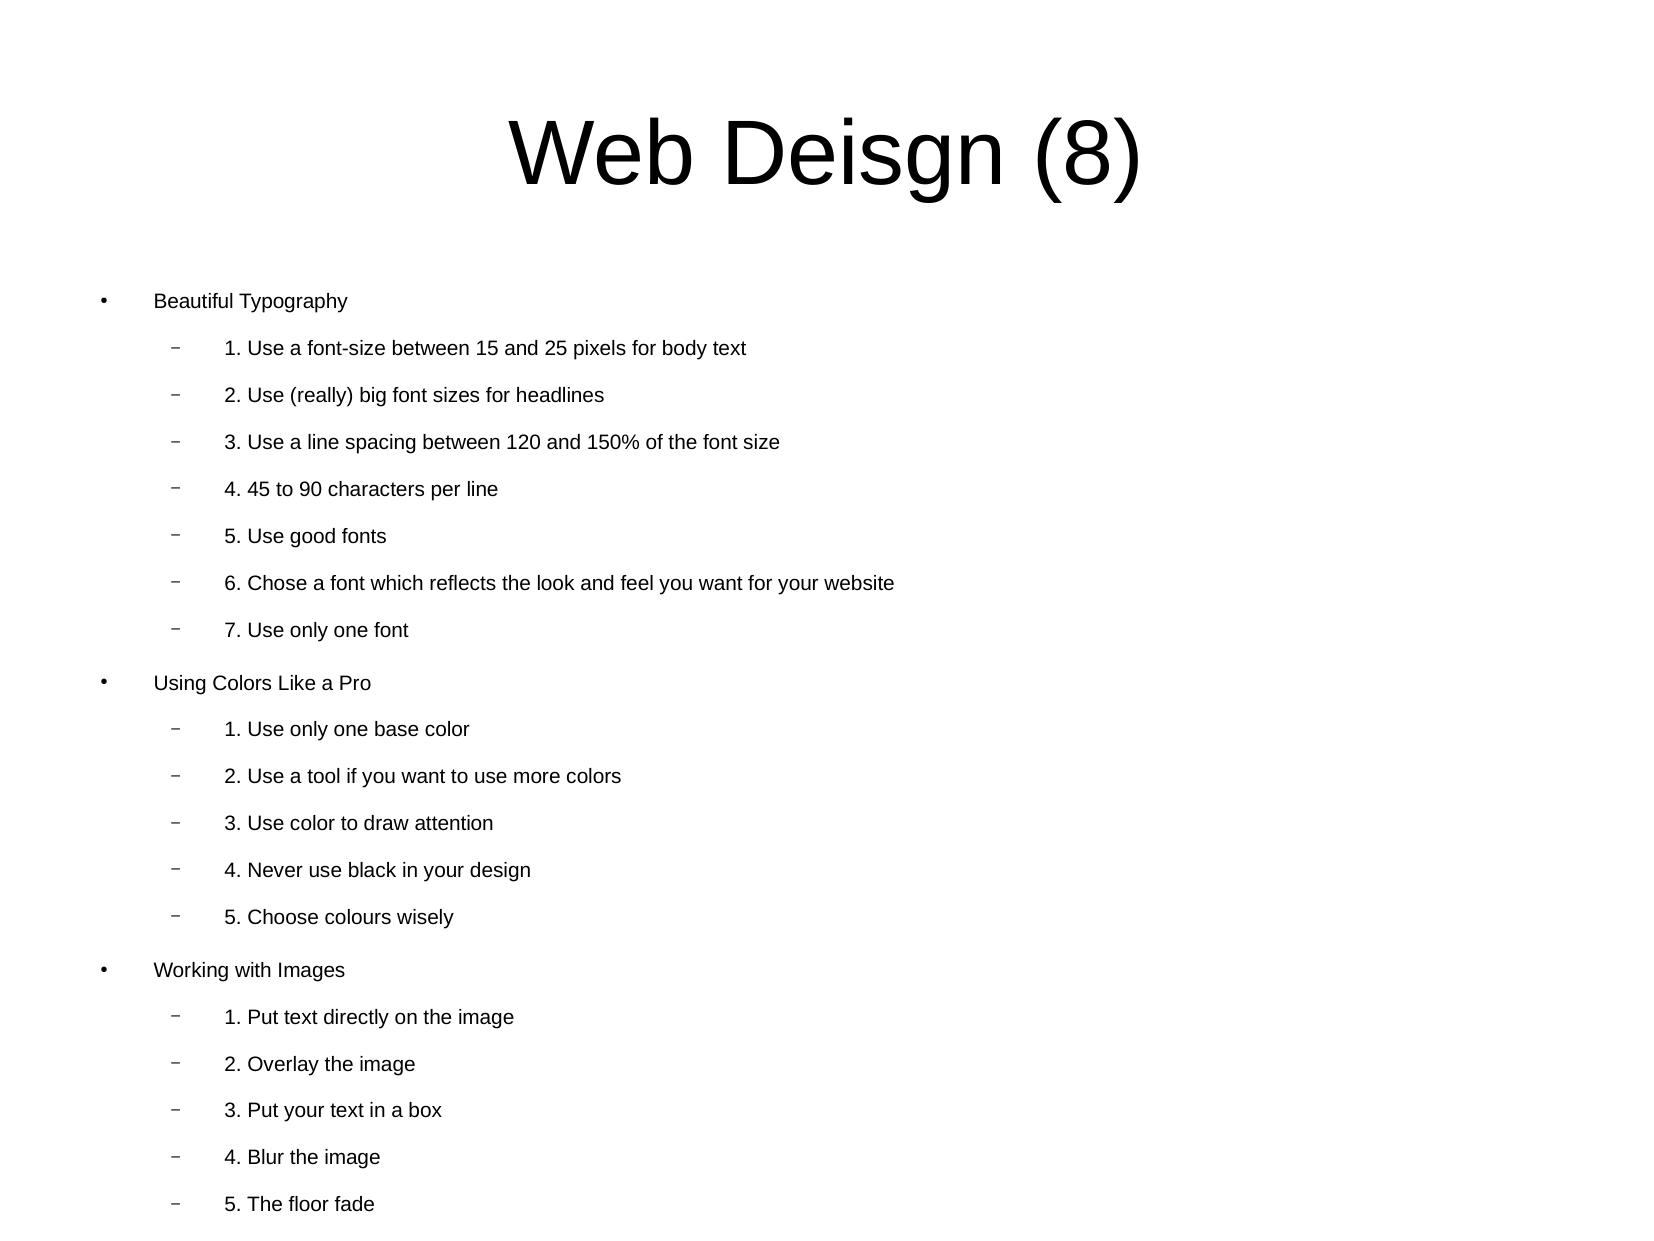

# Web Deisgn (8)
Beautiful Typography
1. Use a font-size between 15 and 25 pixels for body text
2. Use (really) big font sizes for headlines
3. Use a line spacing between 120 and 150% of the font size
4. 45 to 90 characters per line
5. Use good fonts
6. Chose a font which reflects the look and feel you want for your website
7. Use only one font
Using Colors Like a Pro
1. Use only one base color
2. Use a tool if you want to use more colors
3. Use color to draw attention
4. Never use black in your design
5. Choose colours wisely
Working with Images
1. Put text directly on the image
2. Overlay the image
3. Put your text in a box
4. Blur the image
5. The floor fade